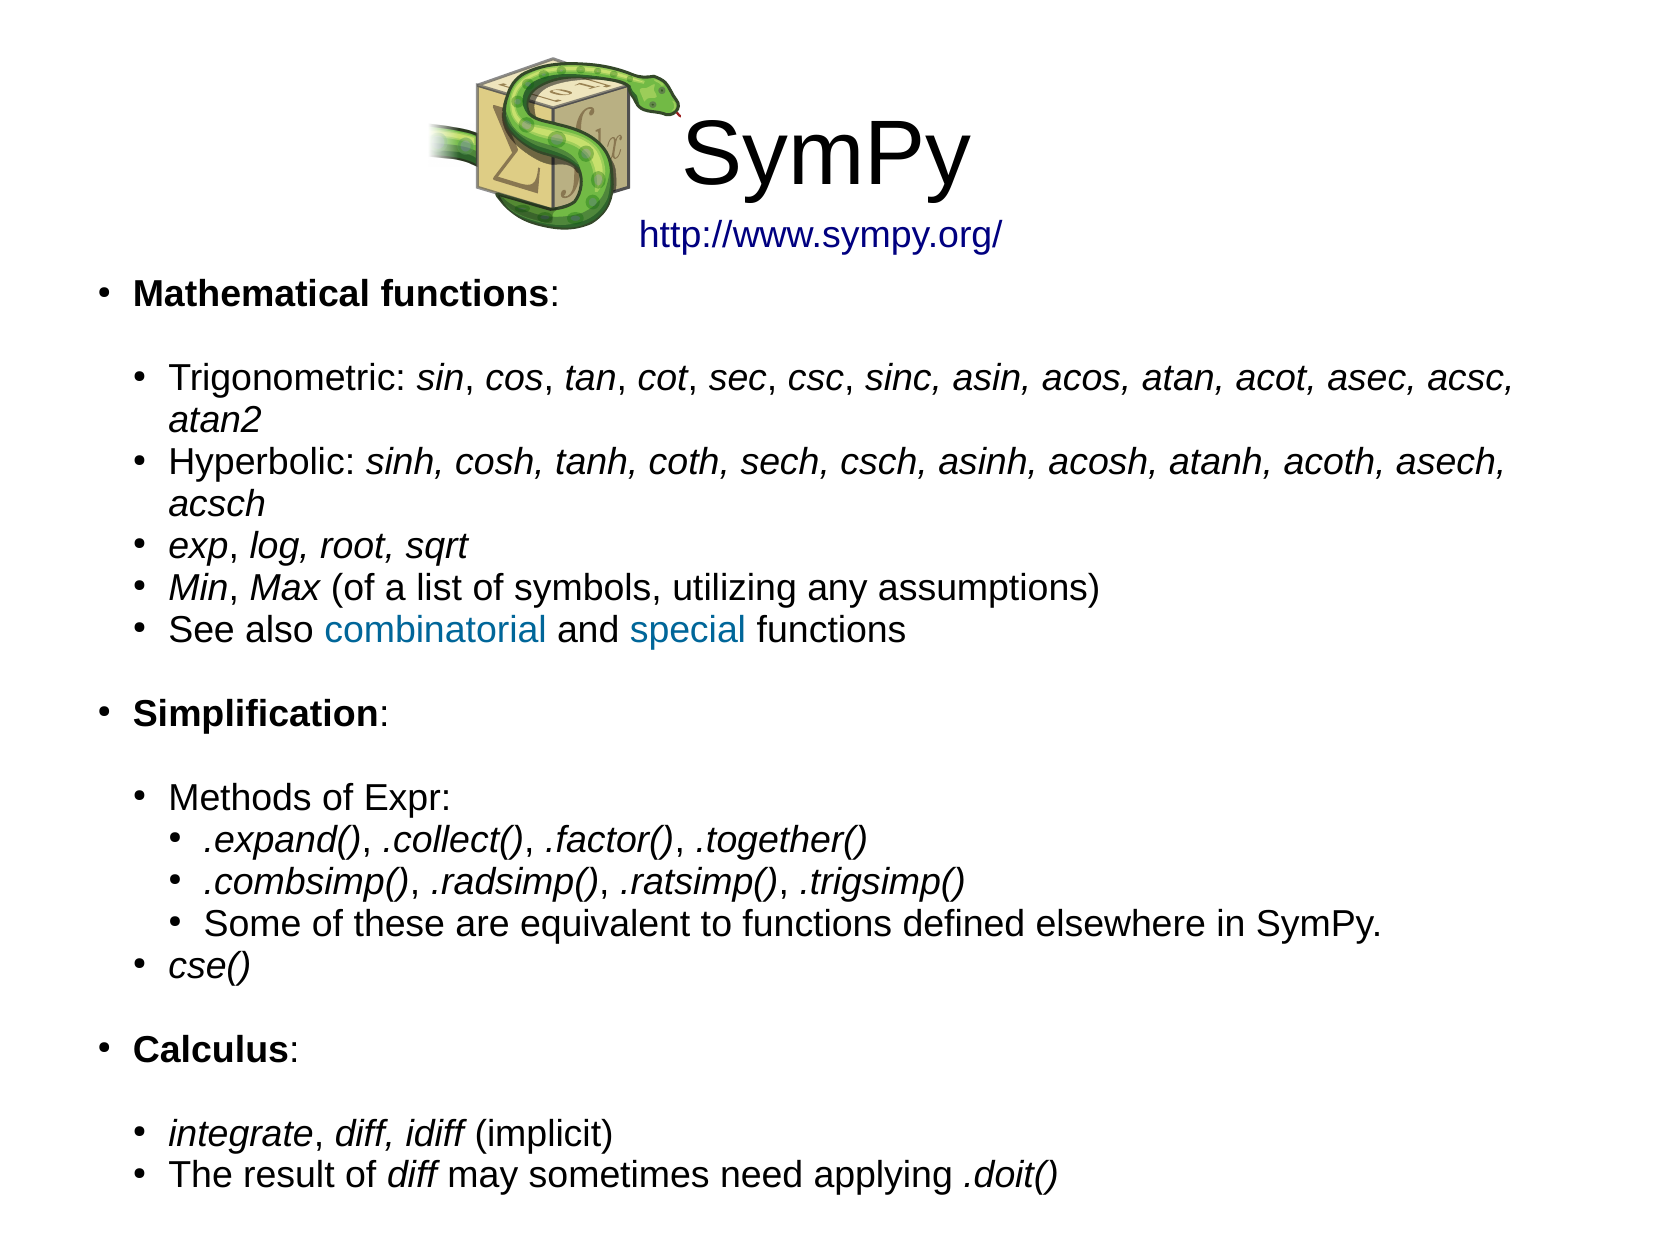

# SymPy
http://www.sympy.org/
Mathematical functions:
Trigonometric: sin, cos, tan, cot, sec, csc, sinc, asin, acos, atan, acot, asec, acsc, atan2
Hyperbolic: sinh, cosh, tanh, coth, sech, csch, asinh, acosh, atanh, acoth, asech, acsch
exp, log, root, sqrt
Min, Max (of a list of symbols, utilizing any assumptions)
See also combinatorial and special functions
Simplification:
Methods of Expr:
.expand(), .collect(), .factor(), .together()
.combsimp(), .radsimp(), .ratsimp(), .trigsimp()
Some of these are equivalent to functions defined elsewhere in SymPy.
cse()
Calculus:
integrate, diff, idiff (implicit)
The result of diff may sometimes need applying .doit()